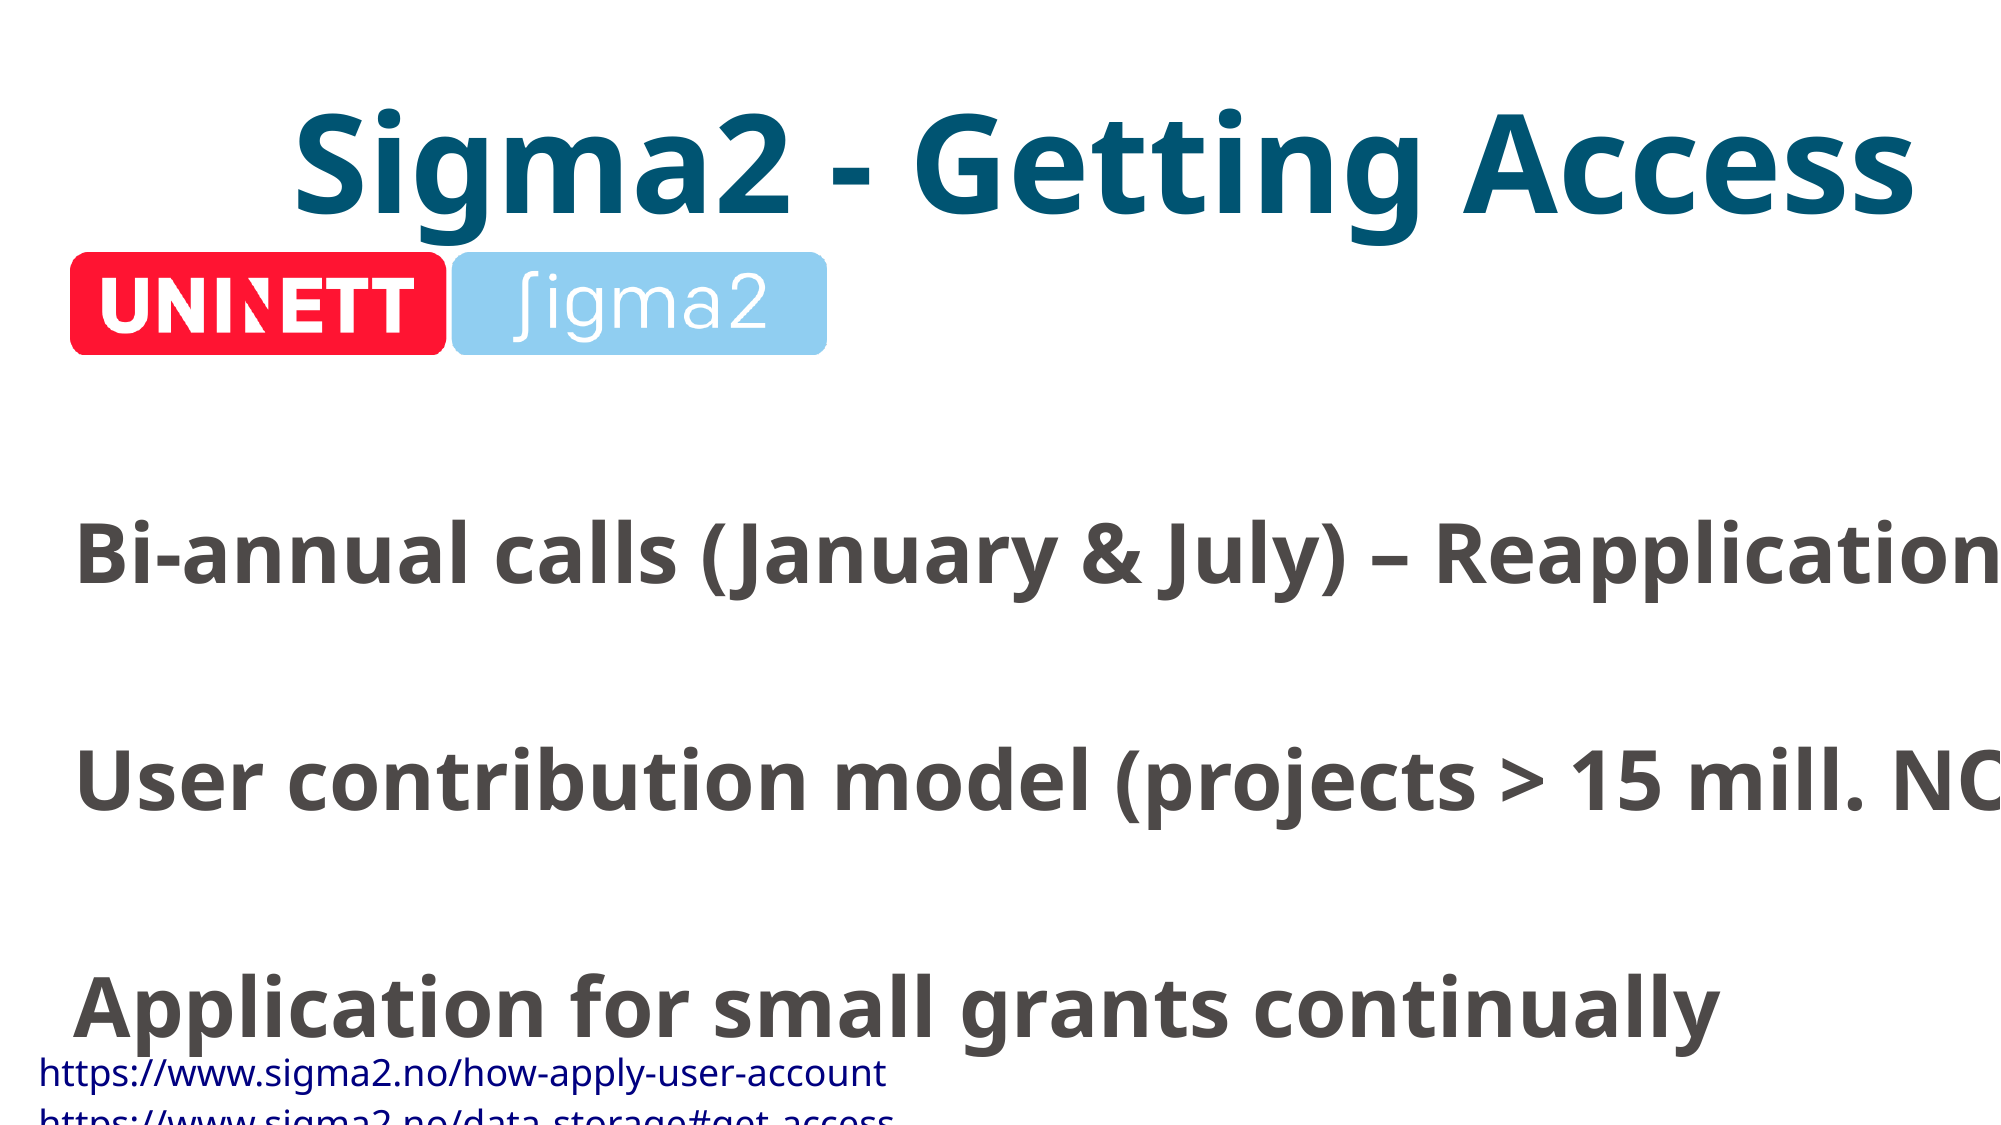

Sigma2 - Getting Access
Bi-annual calls (January & July) – Reapplication (!)
User contribution model (projects > 15 mill. NOK)
Application for small grants continually
https://www.sigma2.no/how-apply-user-account
https://www.sigma2.no/data-storage#get-access